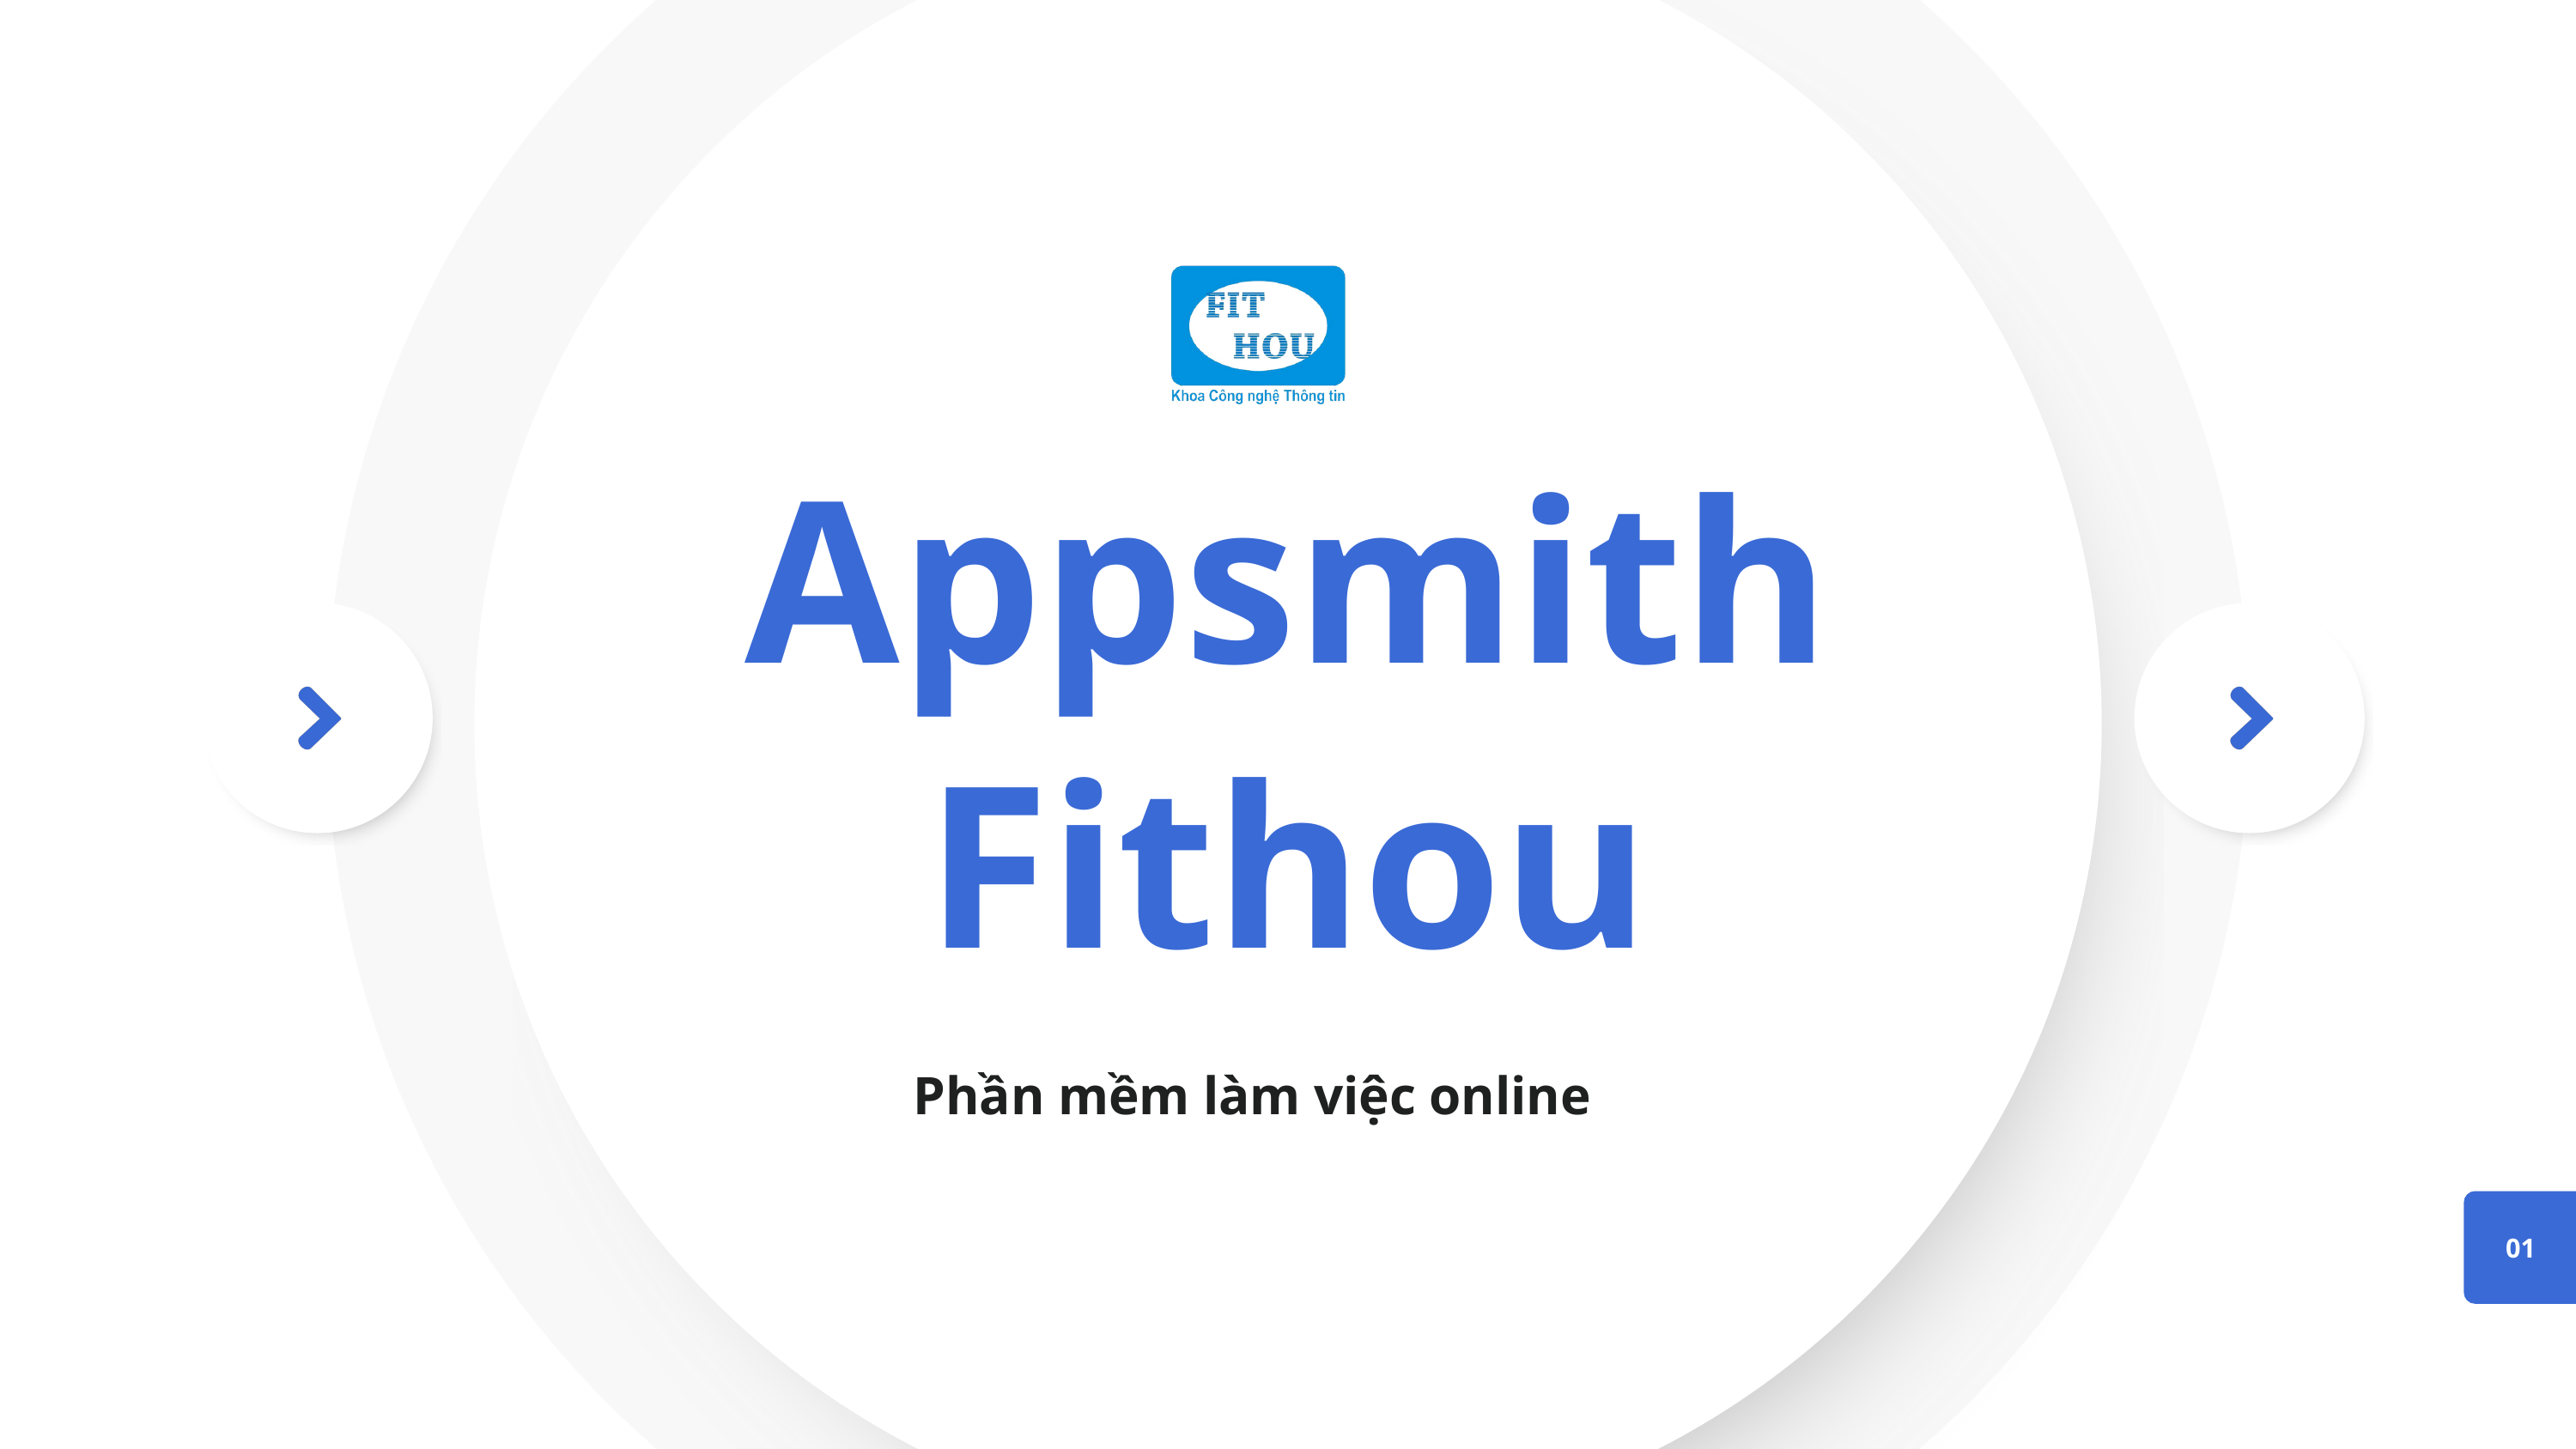

Appsmith Fithou
Phần mềm làm việc online
01